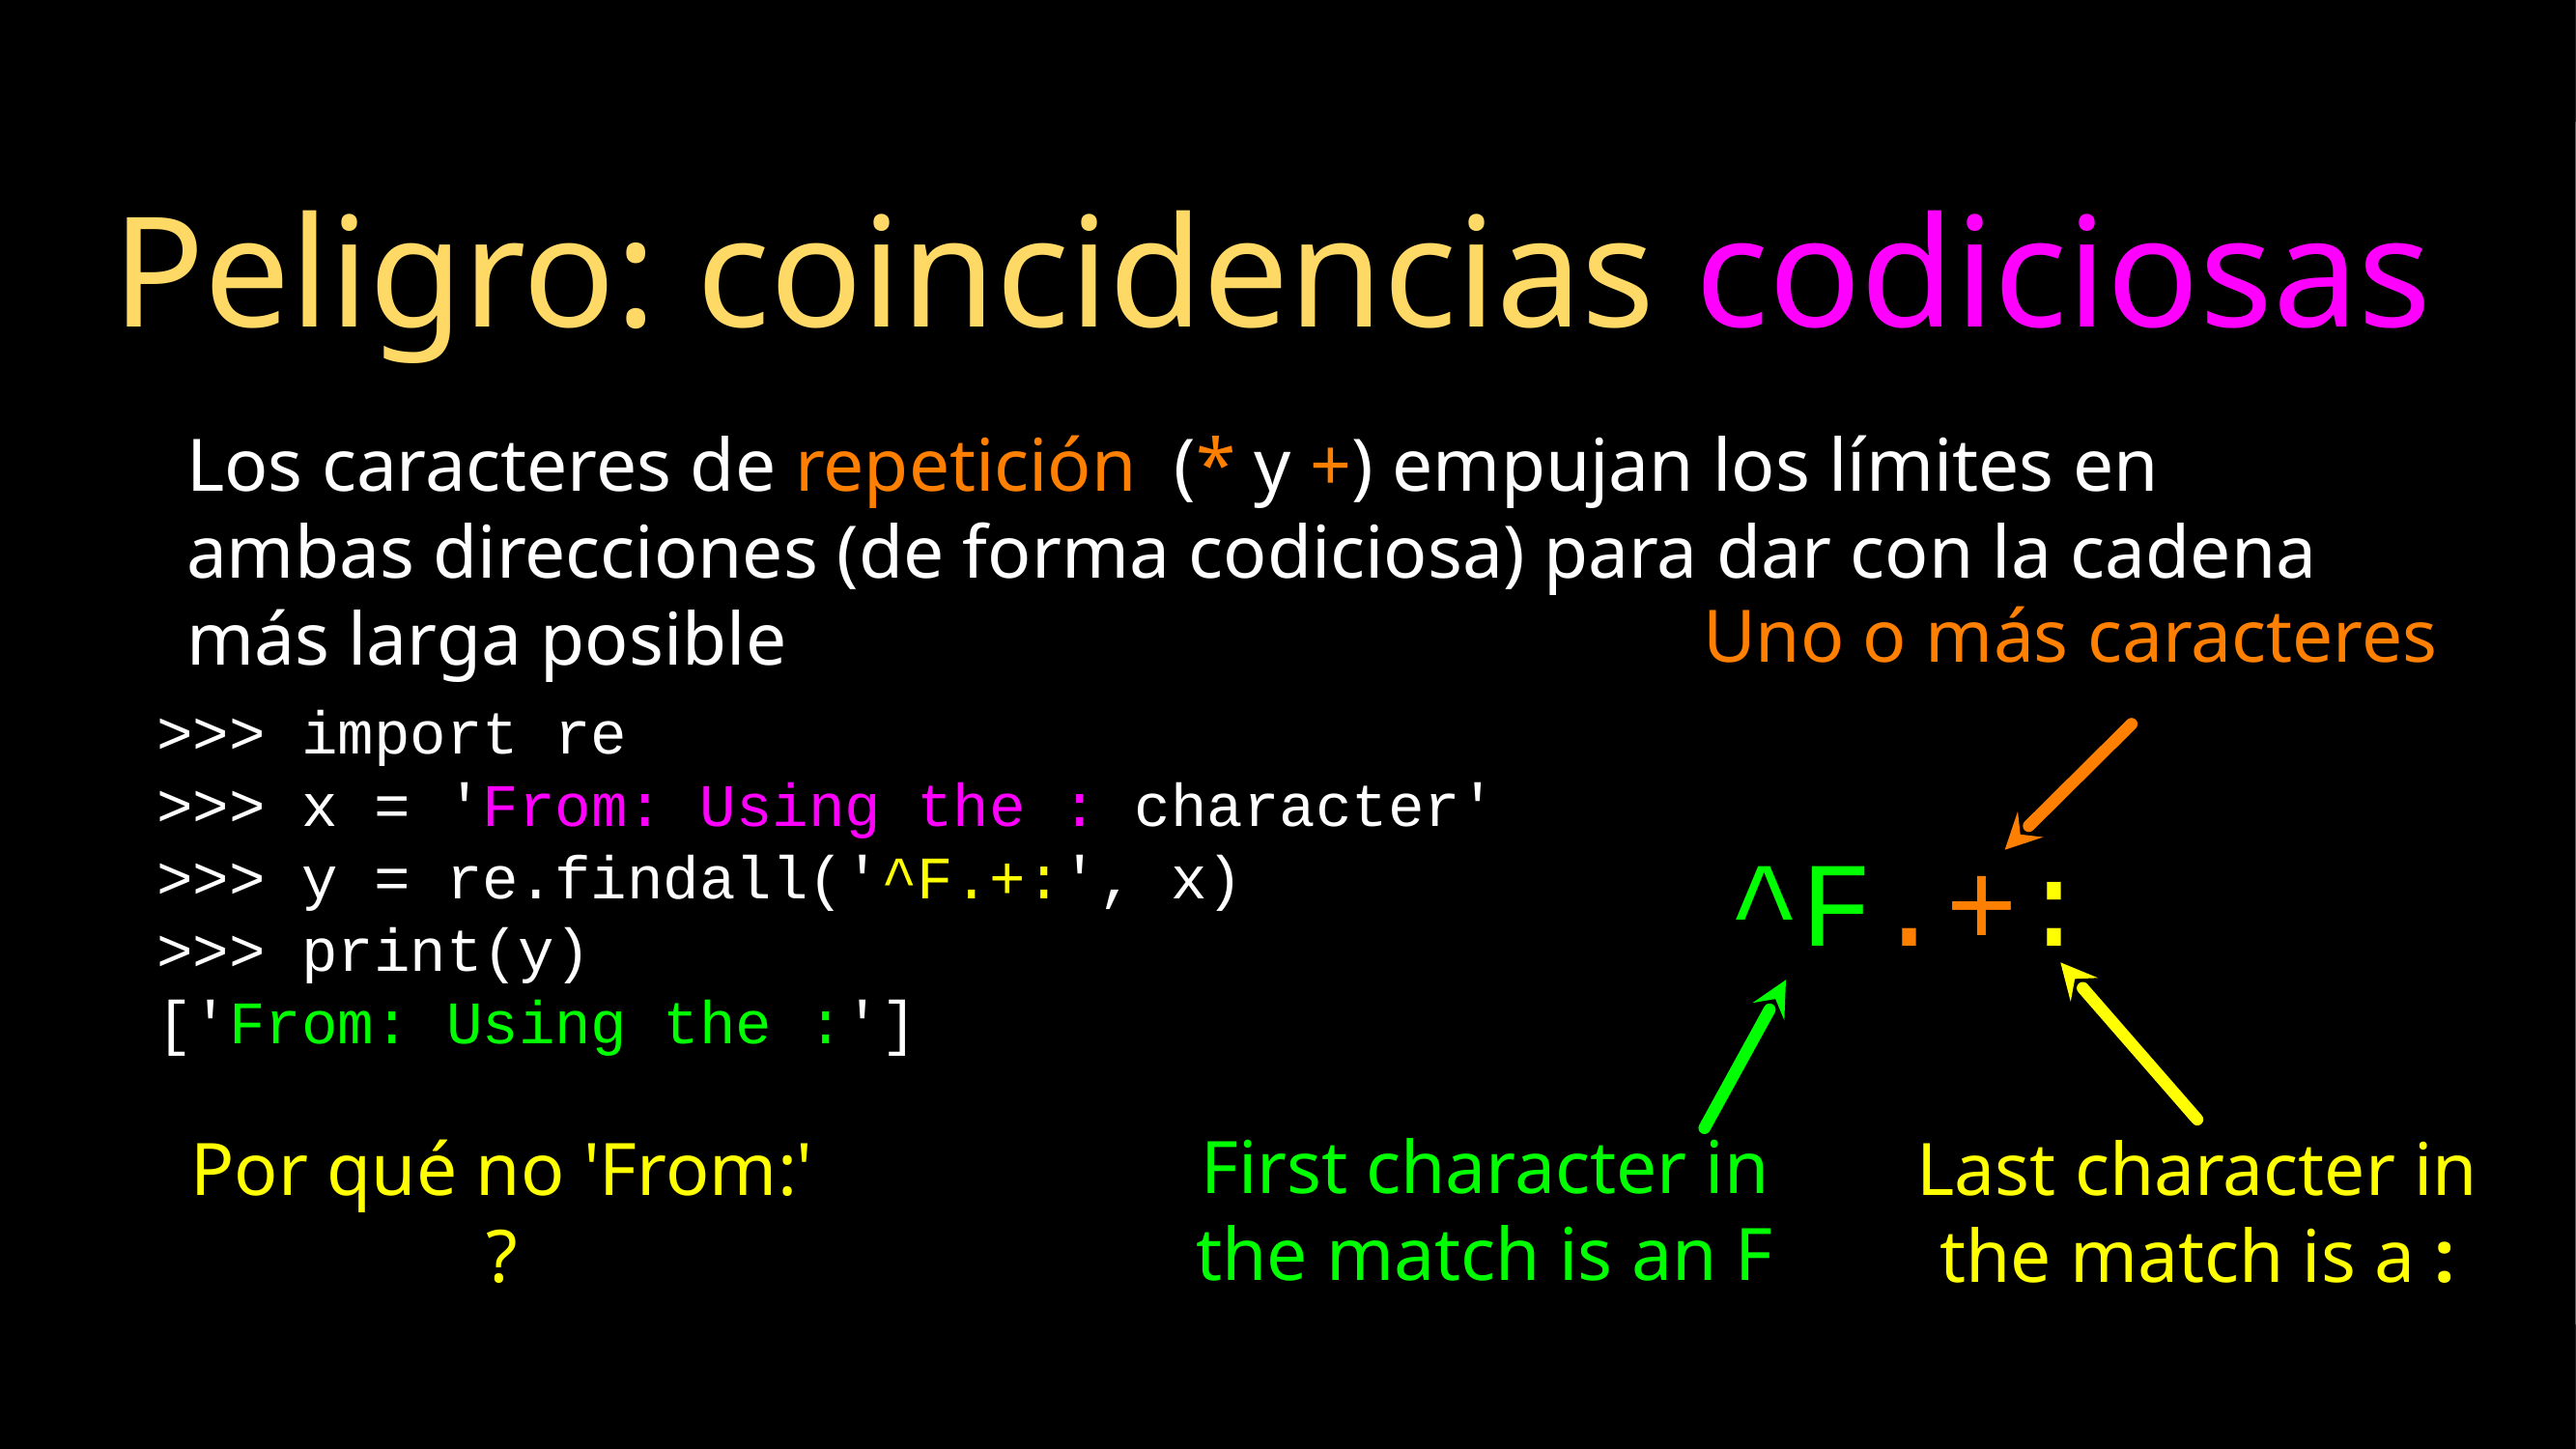

# Peligro: coincidencias codiciosas
Los caracteres de repetición (* y +) empujan los límites en ambas direcciones (de forma codiciosa) para dar con la cadena más larga posible
Uno o más caracteres
>>> import re
>>> x = 'From: Using the : character'
>>> y = re.findall('^F.+:', x)
>>> print(y)
['From: Using the :']
^F.+:
First character in the match is an F
Last character in the match is a :
Por qué no 'From:' ?